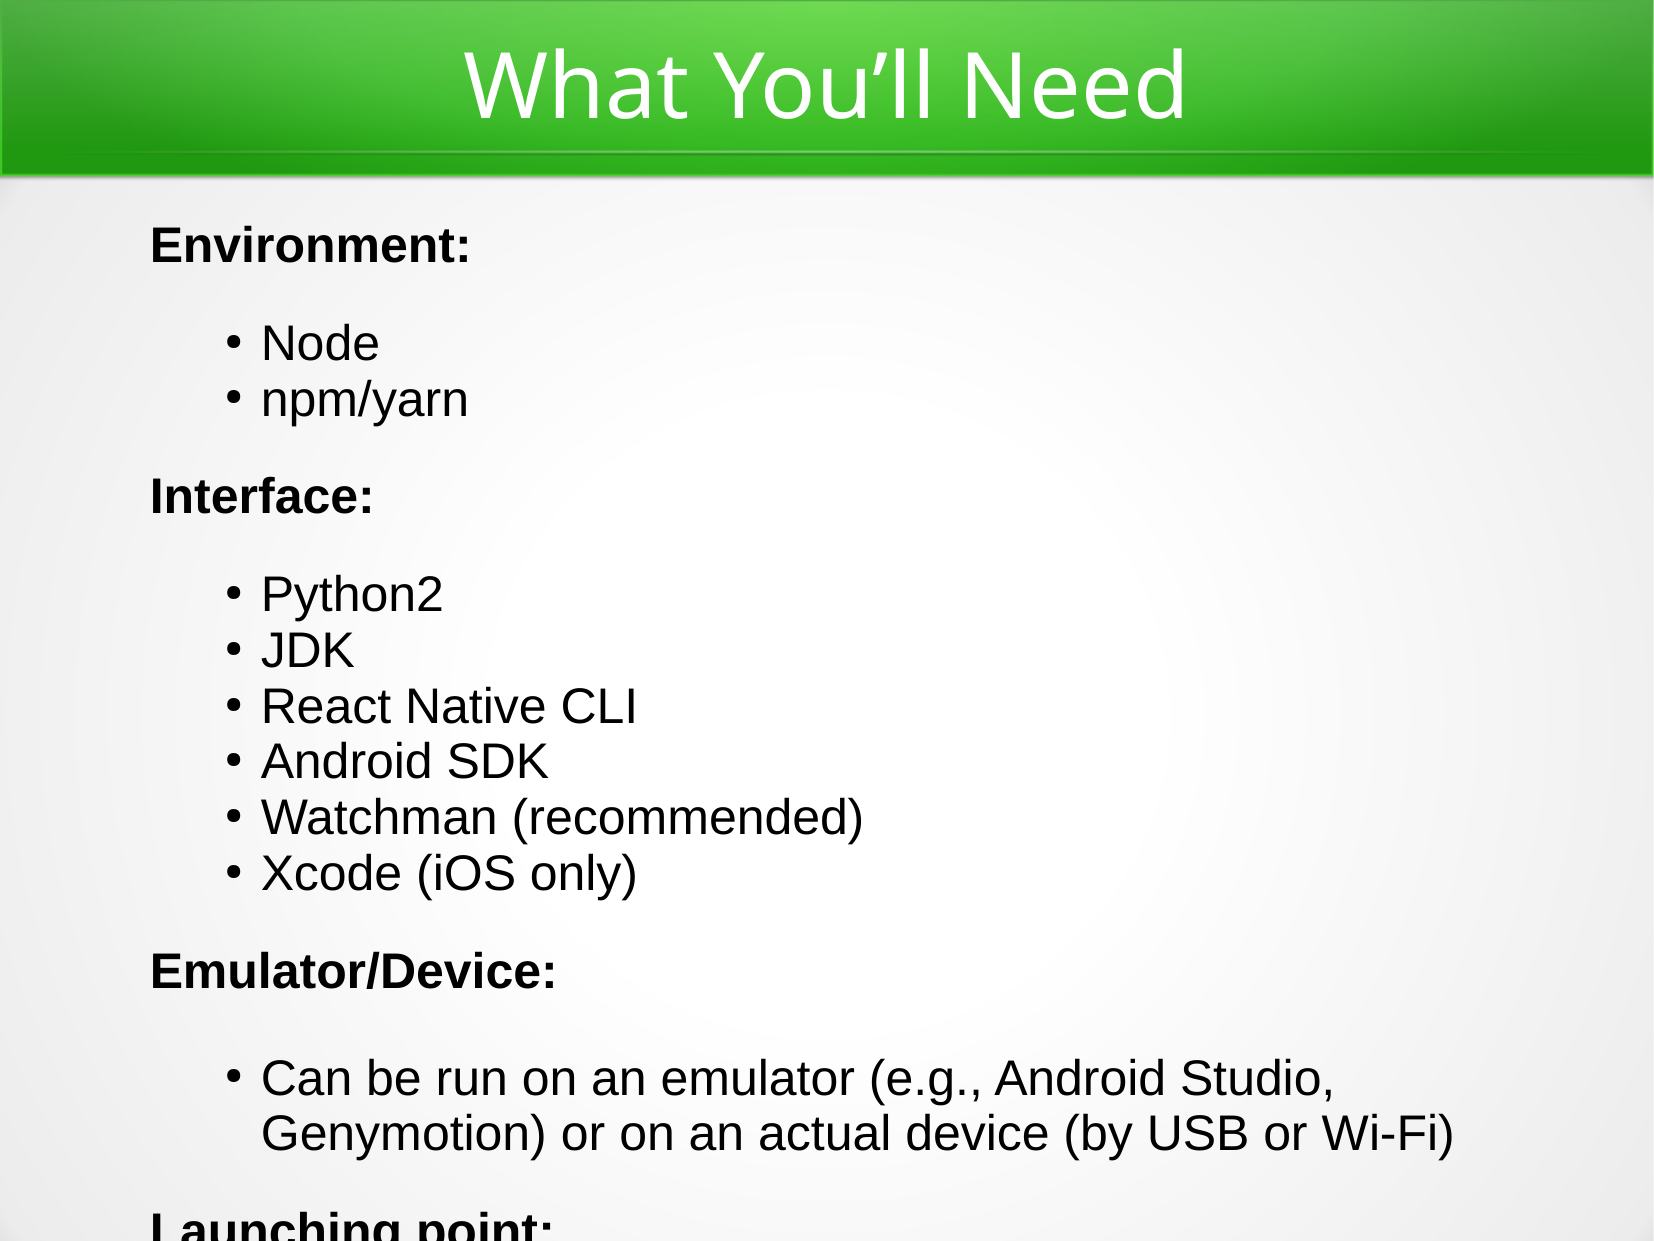

# What You’ll Need
Environment:
Node
npm/yarn
Interface:
Python2
JDK
React Native CLI
Android SDK
Watchman (recommended)
Xcode (iOS only)
Emulator/Device:
Can be run on an emulator (e.g., Android Studio, Genymotion) or on an actual device (by USB or Wi-Fi)
Launching point:
Expo
create-react-native-app